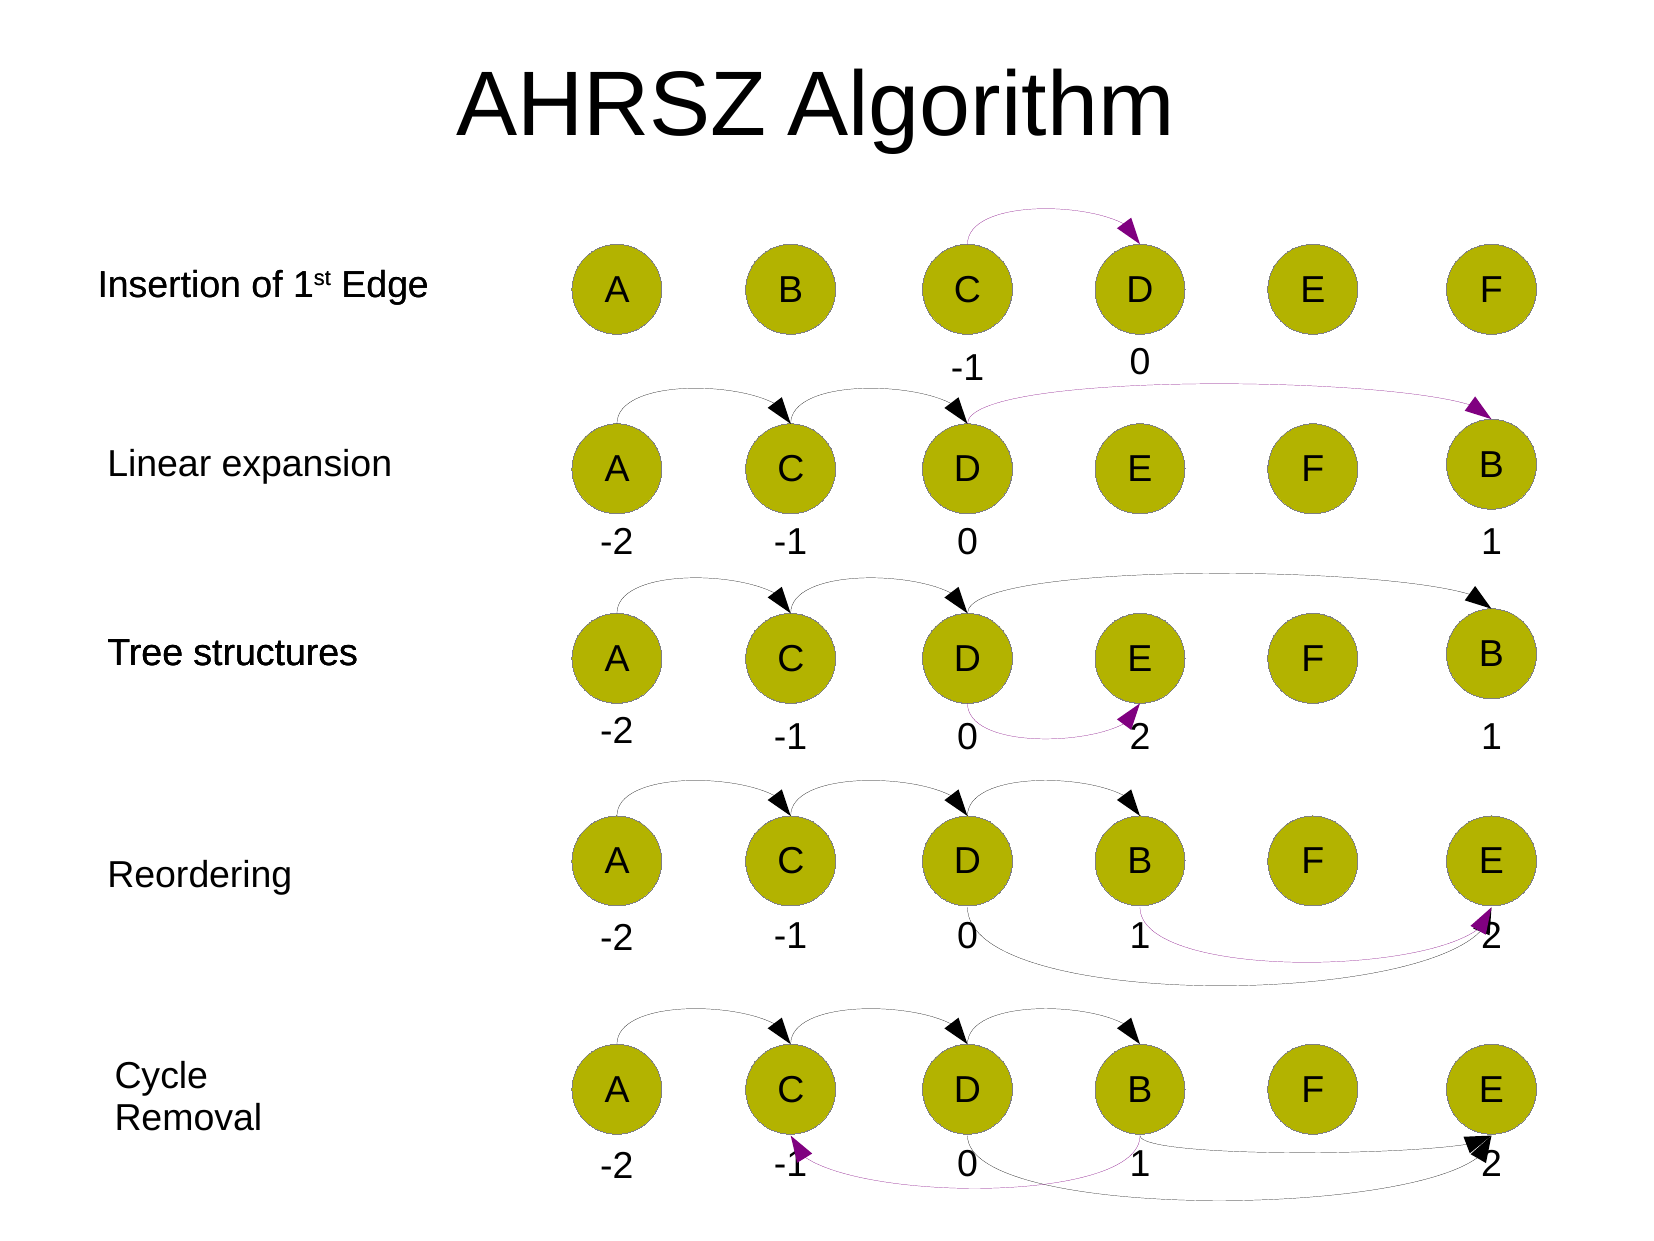

# AHRSZ Algorithm
A
B
C
D
E
F
Insertion of 1st Edge
Insertion of 1st Edge
0
-1
B
A
C
D
E
F
Linear expansion
-2
-1
0
1
B
A
C
D
E
F
Tree structures
Tree structures
Tree structures
-2
-1
0
2
1
A
C
D
B
F
E
Reordering
-1
0
1
2
-2
A
C
D
B
F
E
Cycle Removal
-1
0
1
2
-2